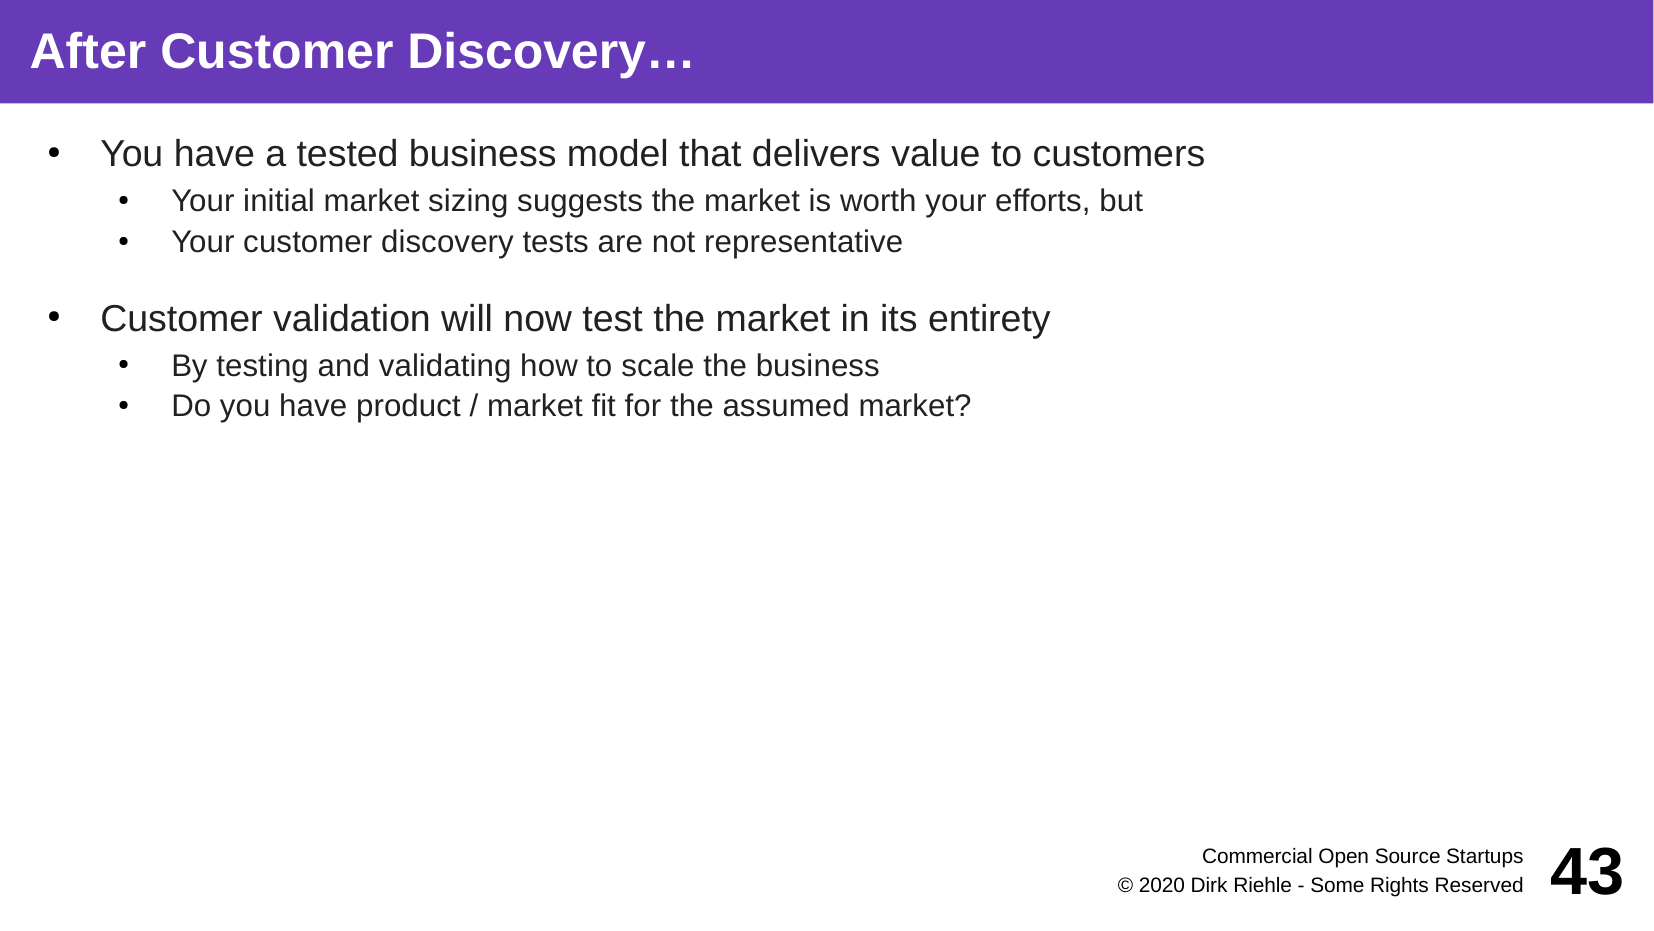

# After Customer Discovery…
You have a tested business model that delivers value to customers
Your initial market sizing suggests the market is worth your efforts, but
Your customer discovery tests are not representative
Customer validation will now test the market in its entirety
By testing and validating how to scale the business
Do you have product / market fit for the assumed market?
Commercial Open Source Startups
43
© 2020 Dirk Riehle - Some Rights Reserved